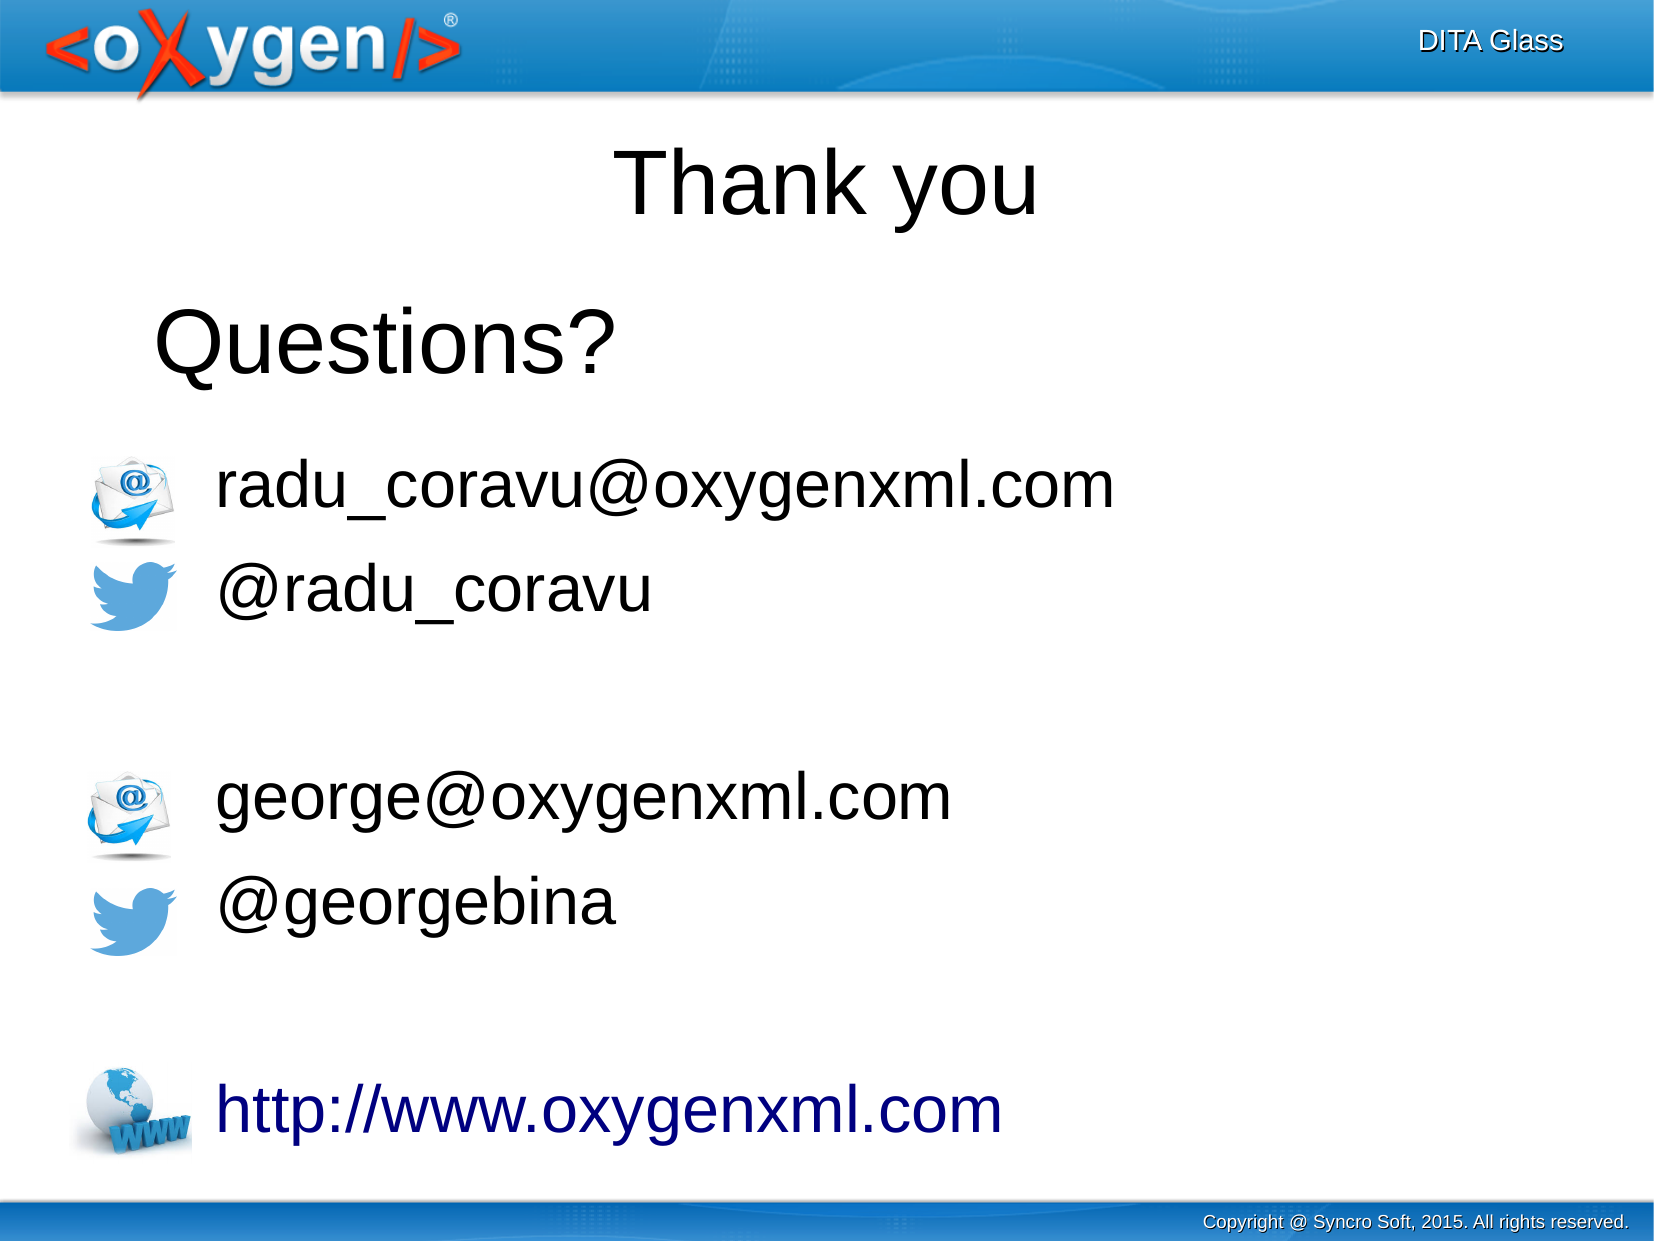

# Thank you
Questions?
radu_coravu@oxygenxml.com
@radu_coravu
george@oxygenxml.com
@georgebina
http://www.oxygenxml.com